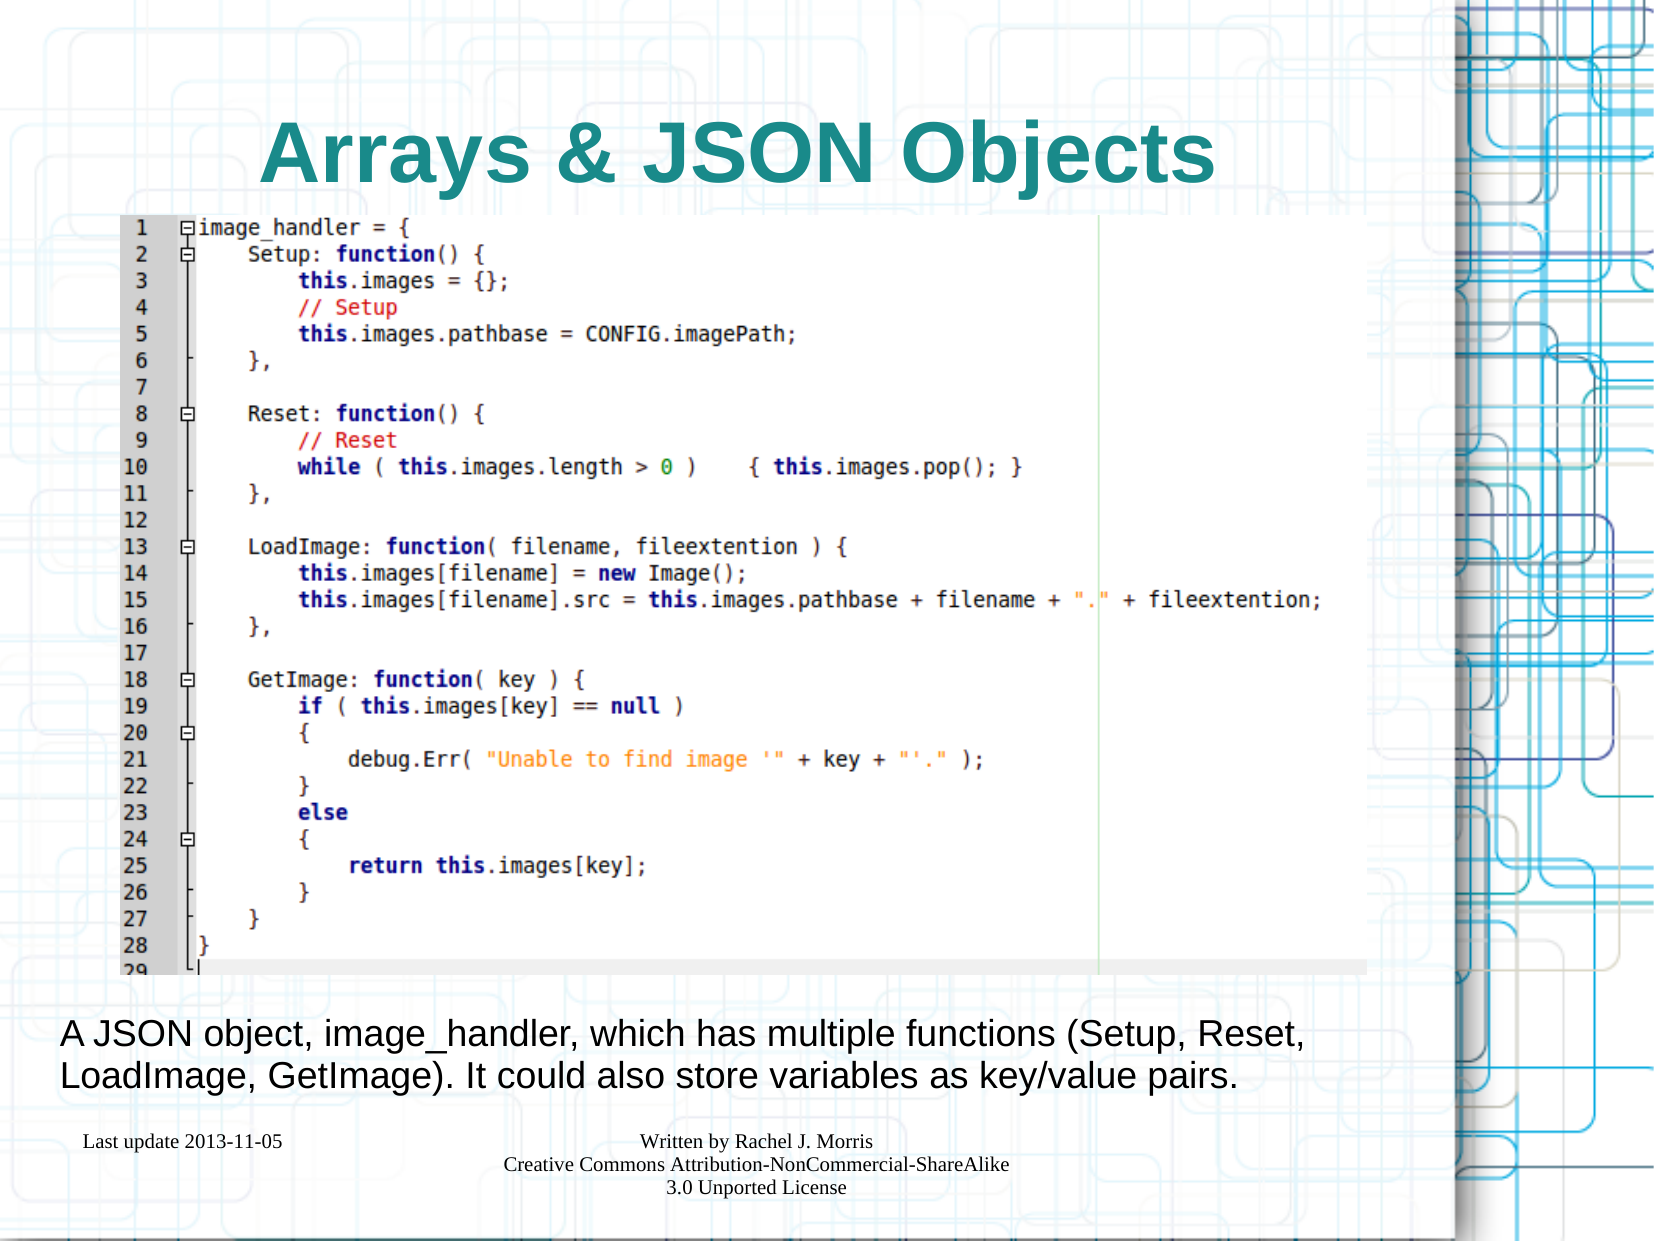

# Arrays & JSON Objects
A JSON object, image_handler, which has multiple functions (Setup, Reset, LoadImage, GetImage). It could also store variables as key/value pairs.